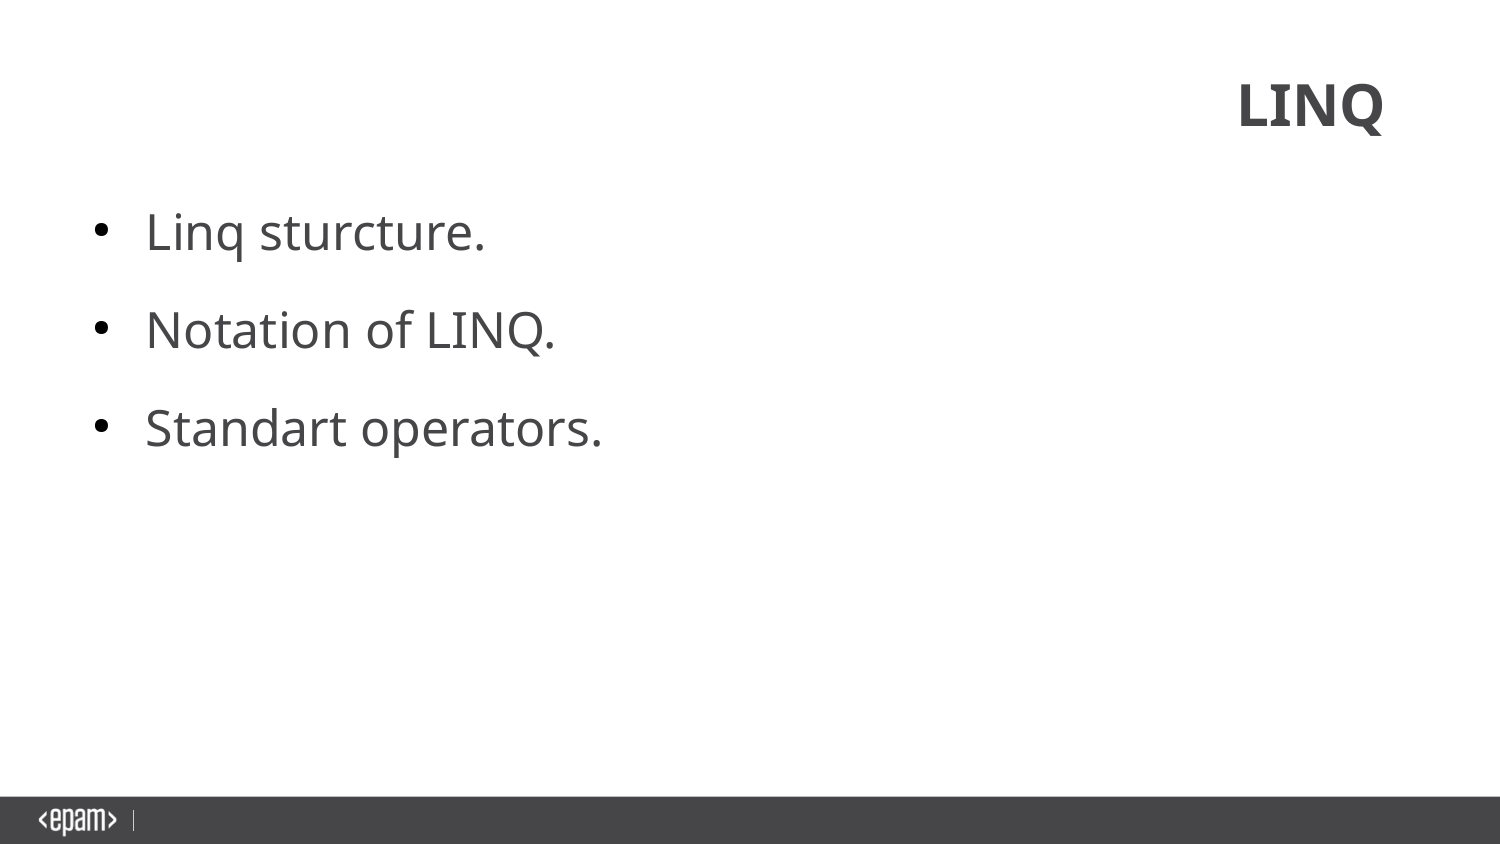

# LINQ
Linq sturcture.
Notation of LINQ.
Standart operators.